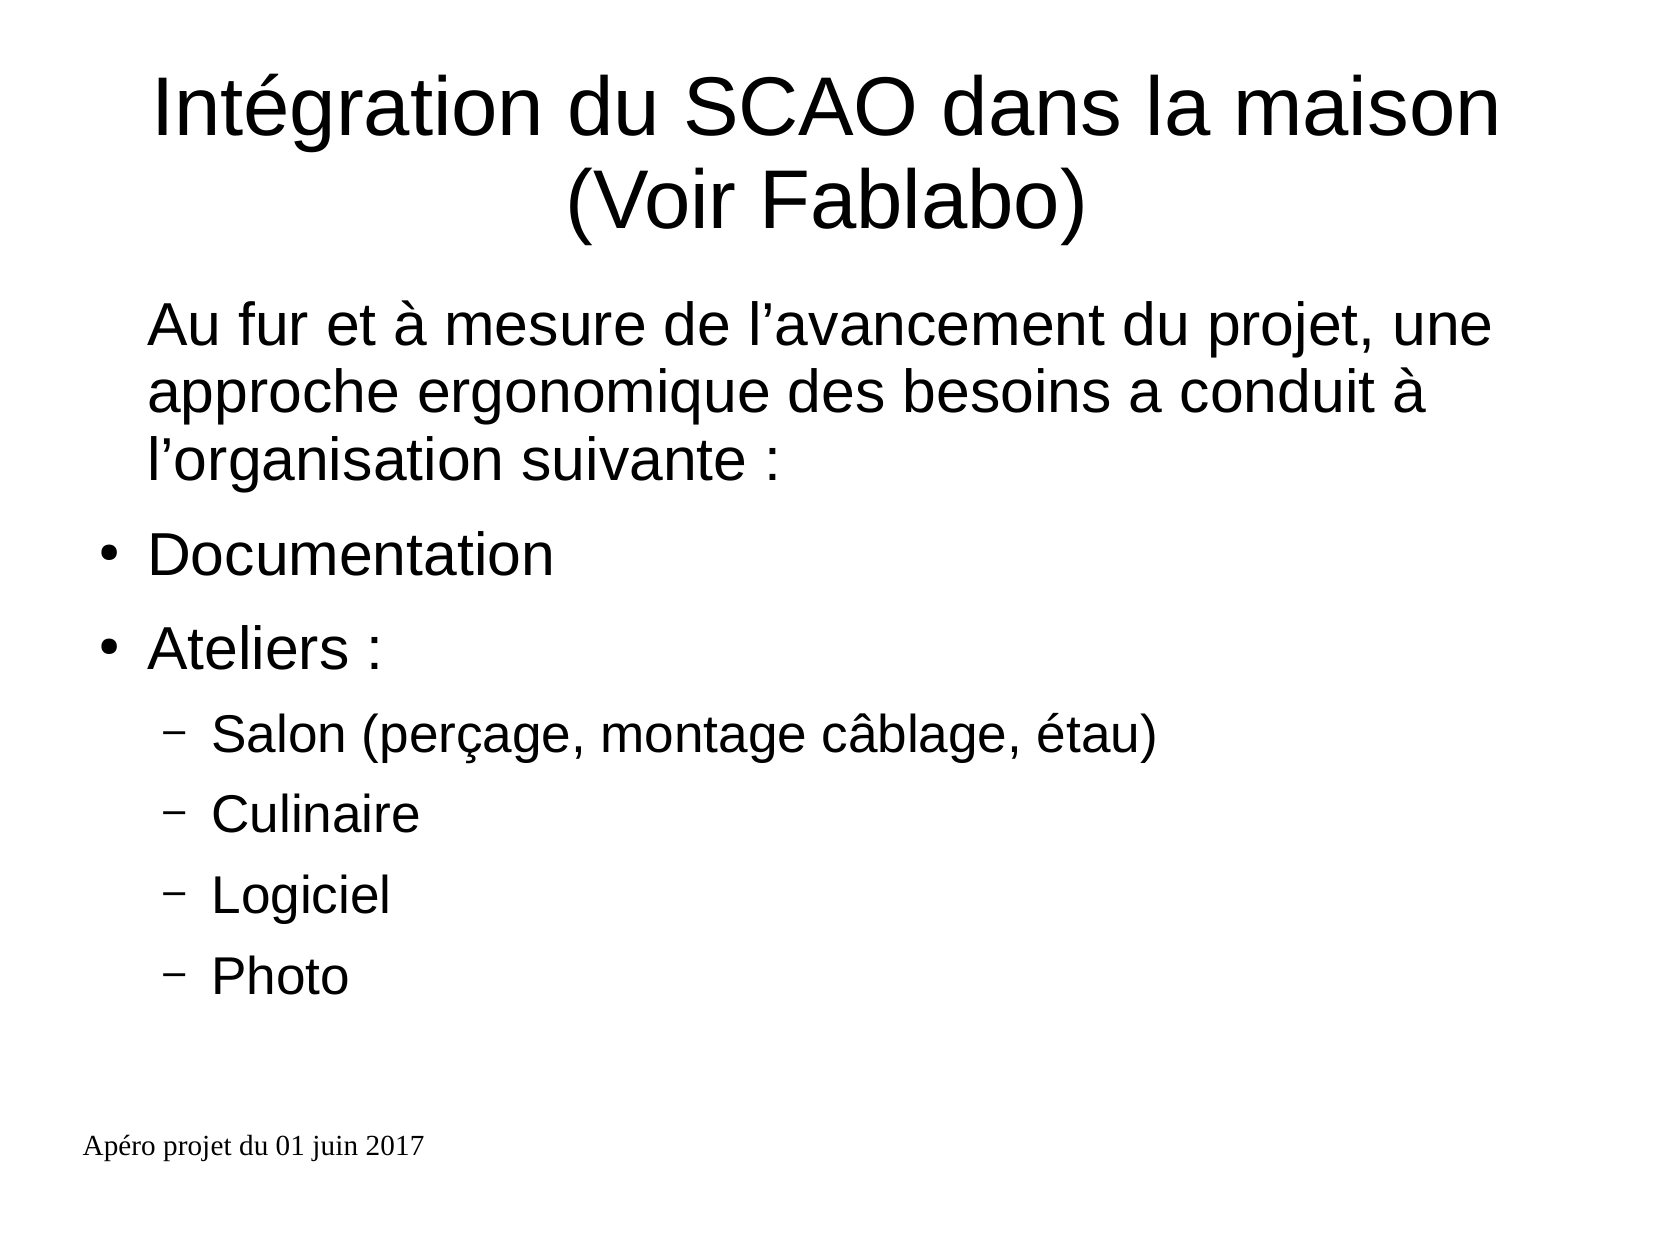

# Intégration du SCAO dans la maison (Voir Fablabo)
Au fur et à mesure de l’avancement du projet, une approche ergonomique des besoins a conduit à l’organisation suivante :
Documentation
Ateliers :
Salon (perçage, montage câblage, étau)
Culinaire
Logiciel
Photo
Apéro projet du 01 juin 2017